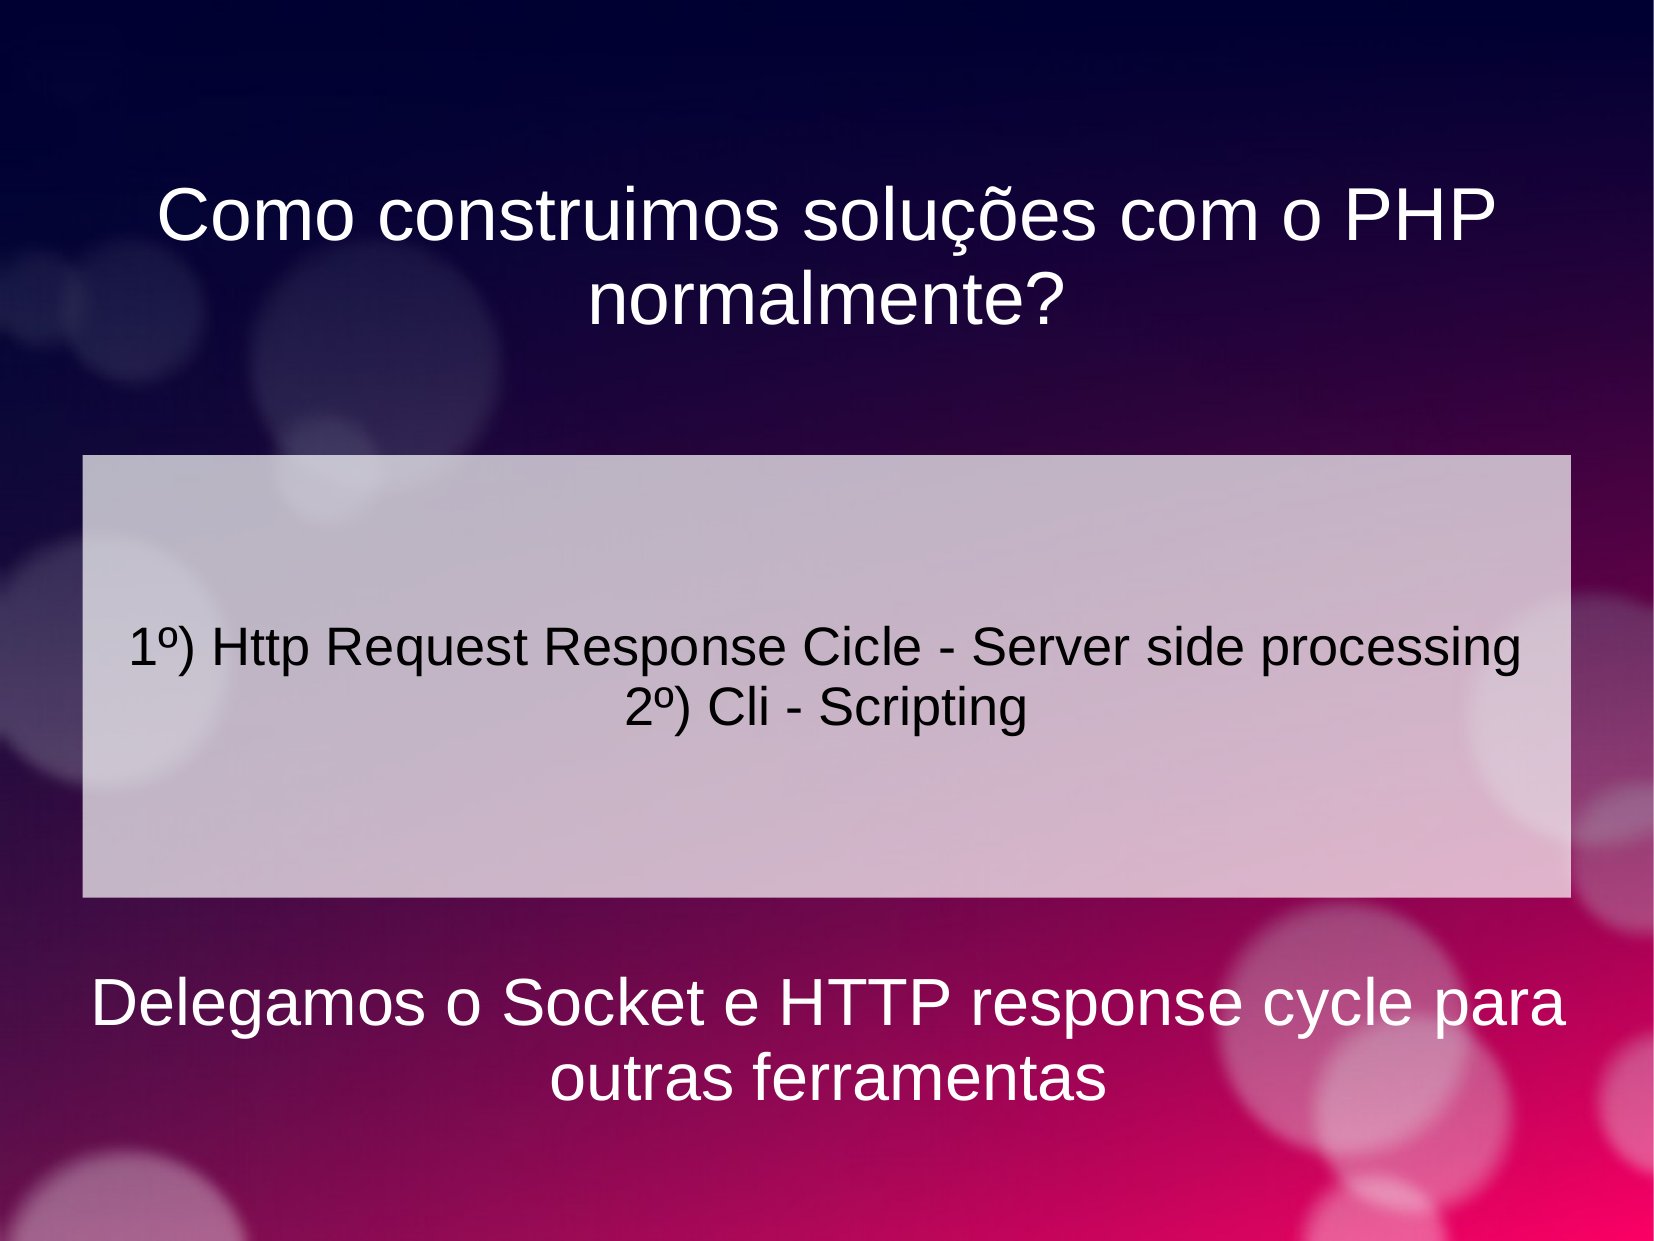

# Como construimos soluções com o PHP normalmente?
1º) Http Request Response Cicle - Server side processing
2º) Cli - Scripting
Delegamos o Socket e HTTP response cycle para outras ferramentas